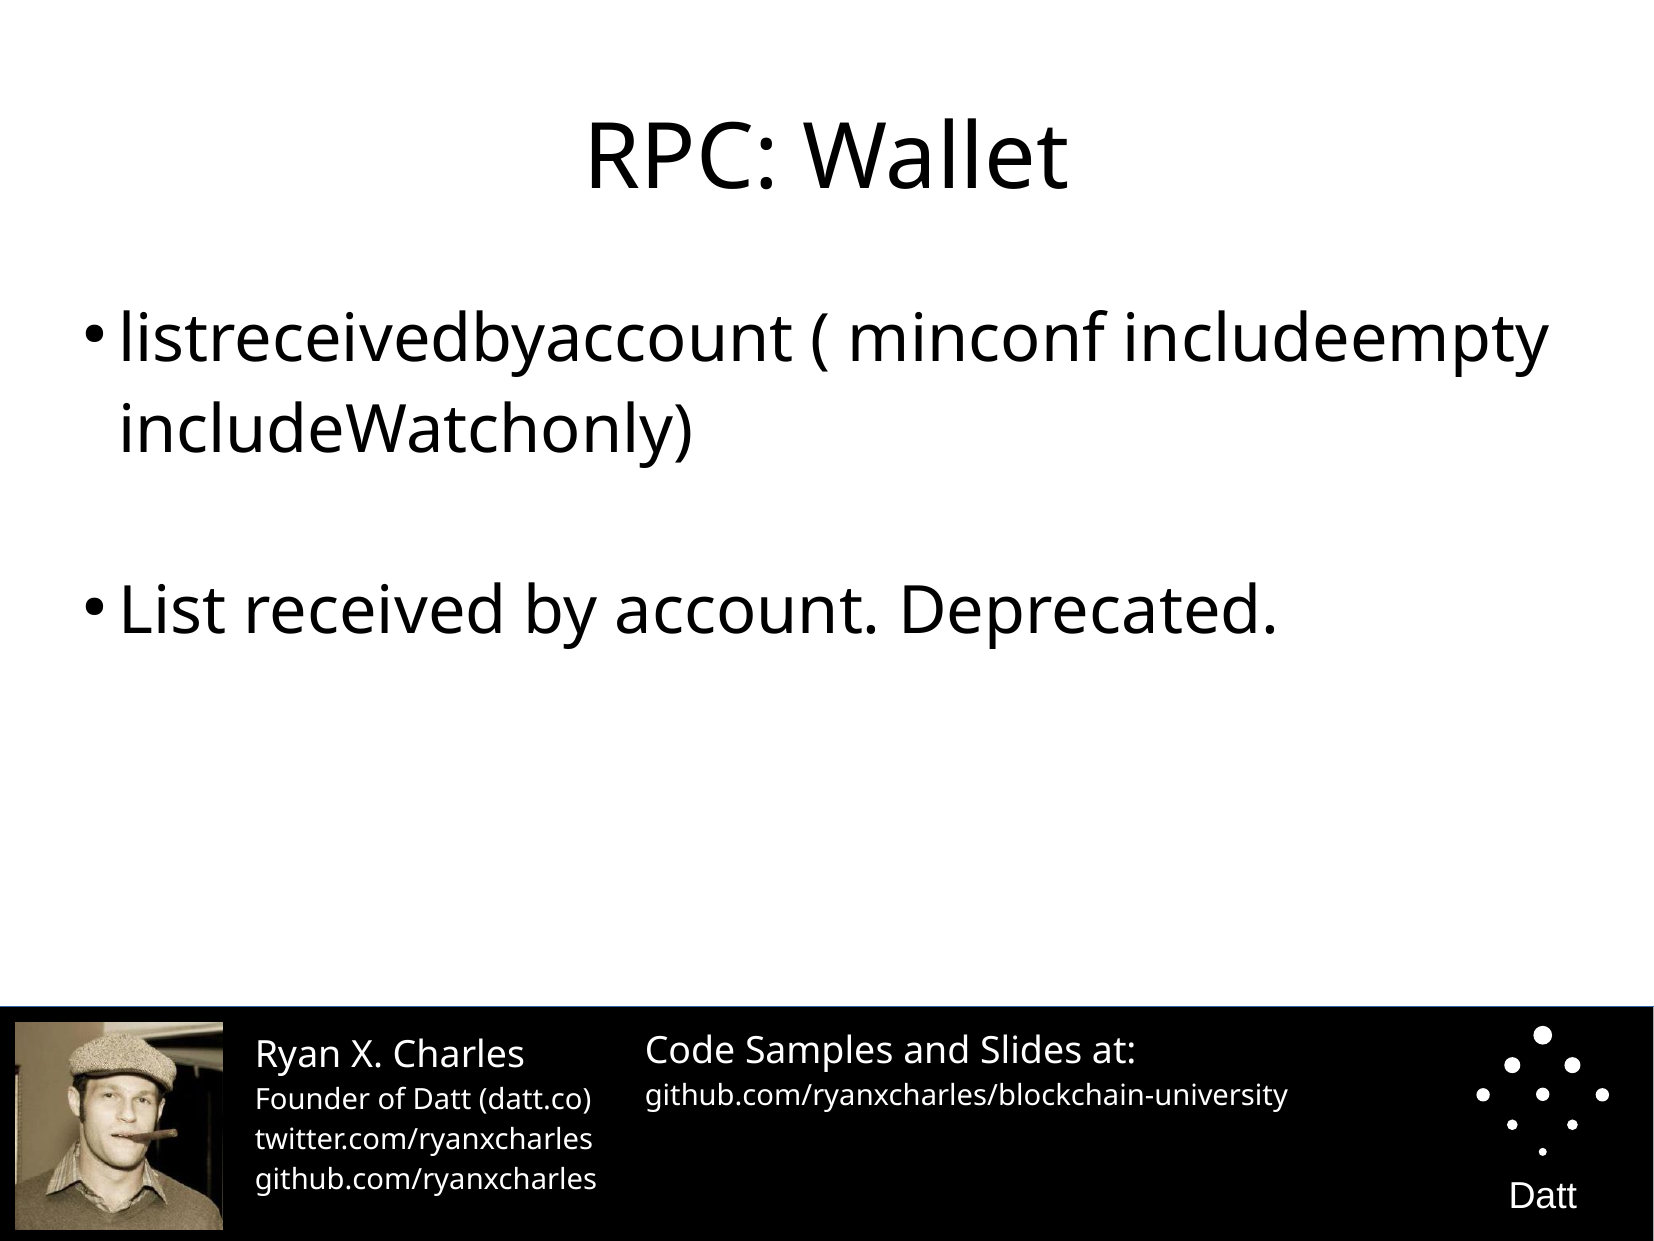

# RPC: Wallet
listreceivedbyaccount ( minconf includeempty includeWatchonly)
List received by account. Deprecated.
Code Samples and Slides at:
github.com/ryanxcharles/blockchain-university
Ryan X. Charles
Founder of Datt (datt.co)
twitter.com/ryanxcharles
github.com/ryanxcharles
Datt